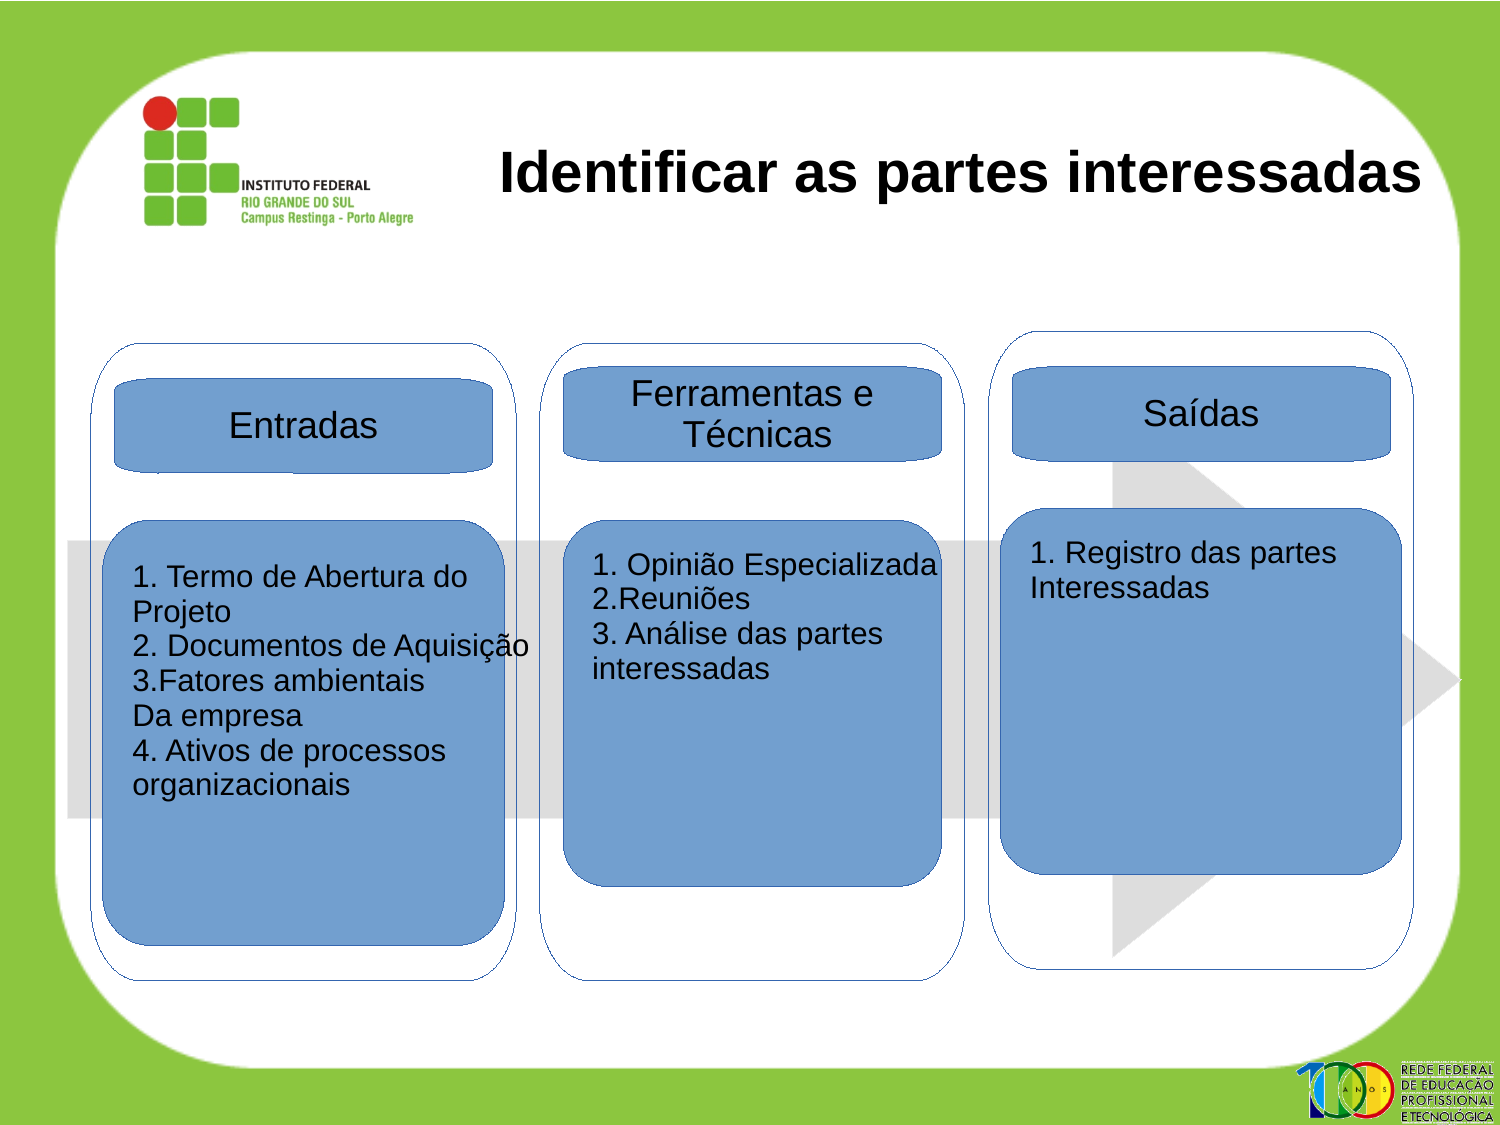

# Identificar as partes interessadas
Ferramentas e
 Técnicas
Saídas
Entradas
1. Registro das partes
Interessadas
1. Termo de Abertura do
Projeto
2. Documentos de Aquisição
3.Fatores ambientais
Da empresa
4. Ativos de processos
organizacionais
1. Opinião Especializada
2.Reuniões
3. Análise das partes
interessadas
Termo de Abertura do Projeto
Previsões